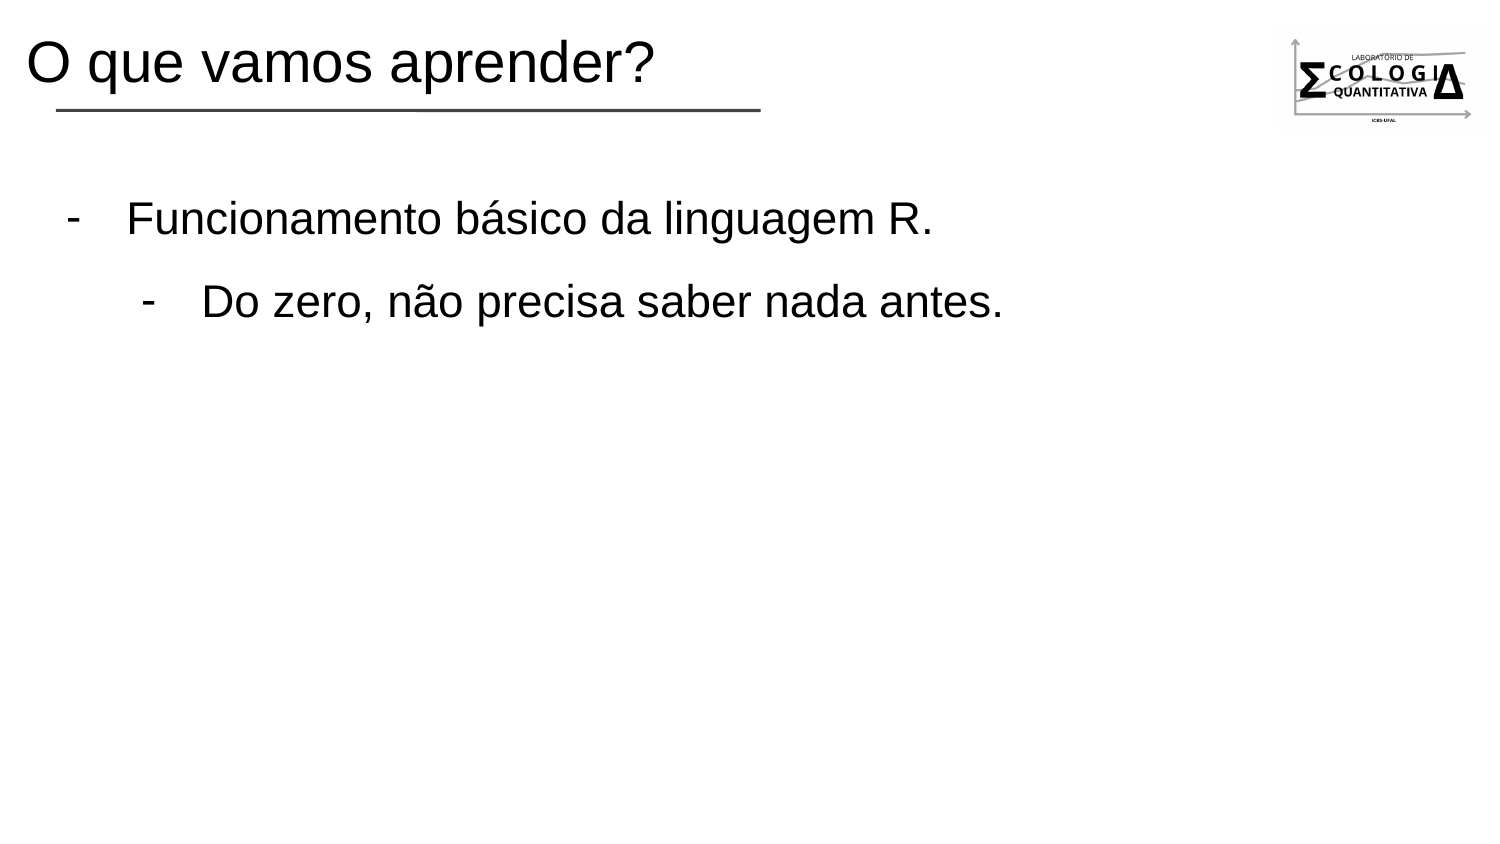

O que vamos aprender?
Funcionamento básico da linguagem R.
Do zero, não precisa saber nada antes.